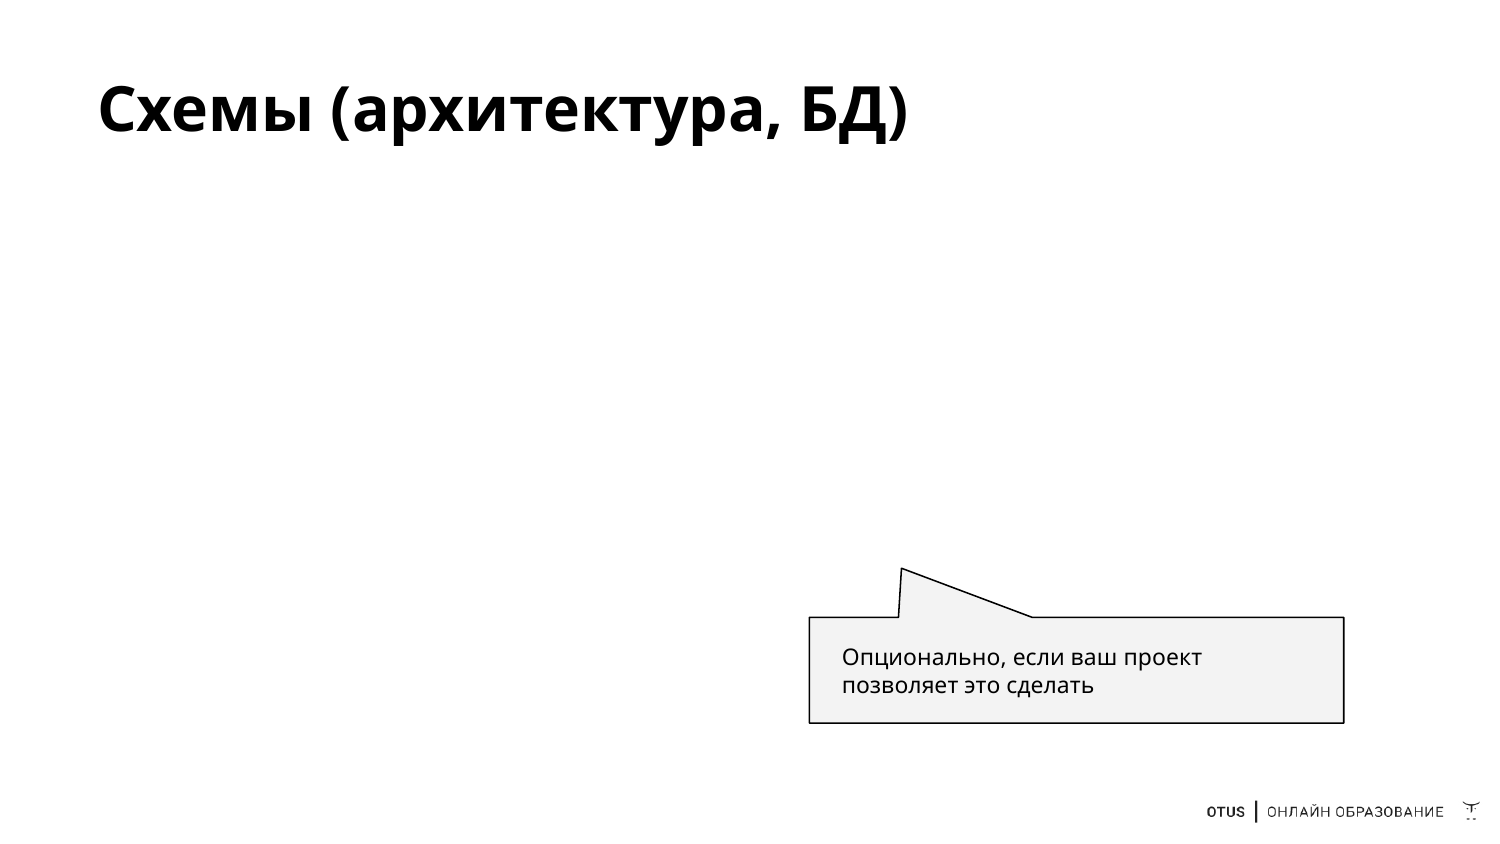

# Схемы (архитектура, БД)
Опционально, если ваш проект позволяет это сделать